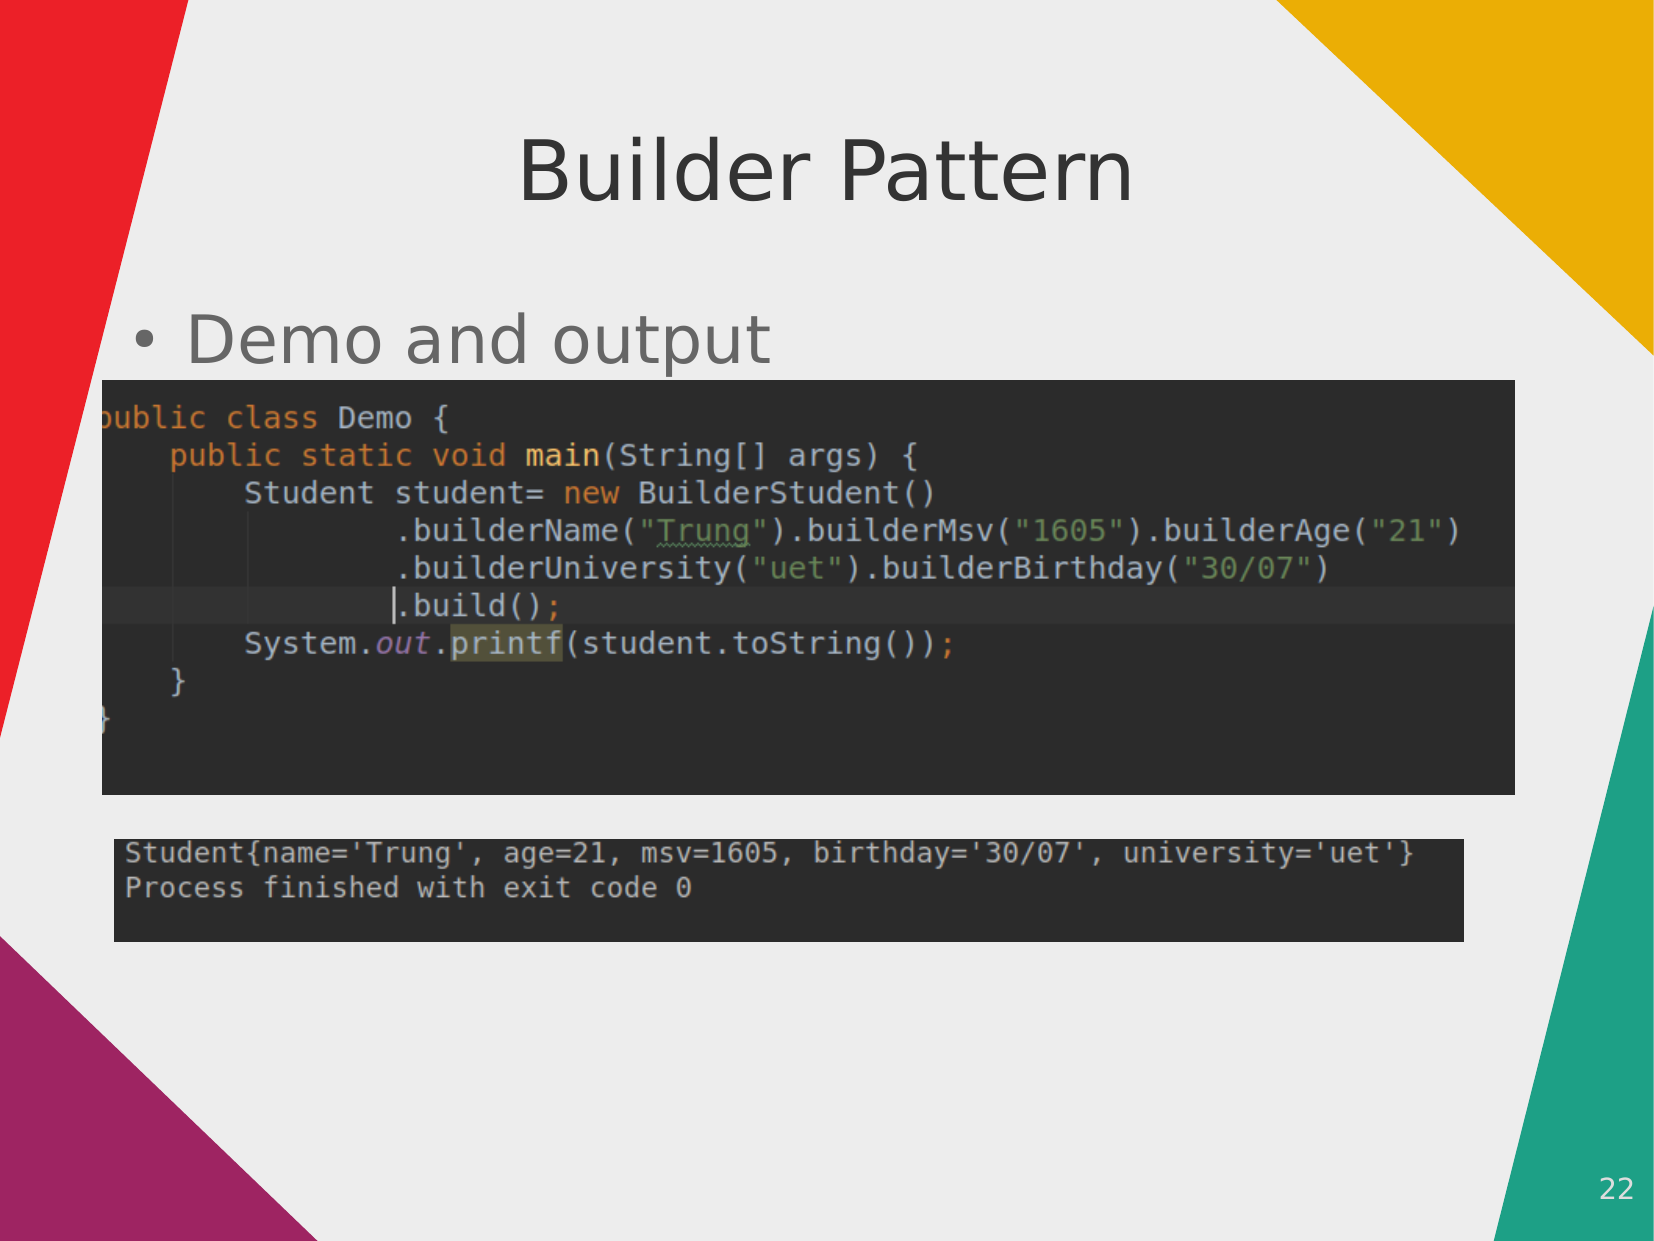

# Builder Pattern
Demo and output
22